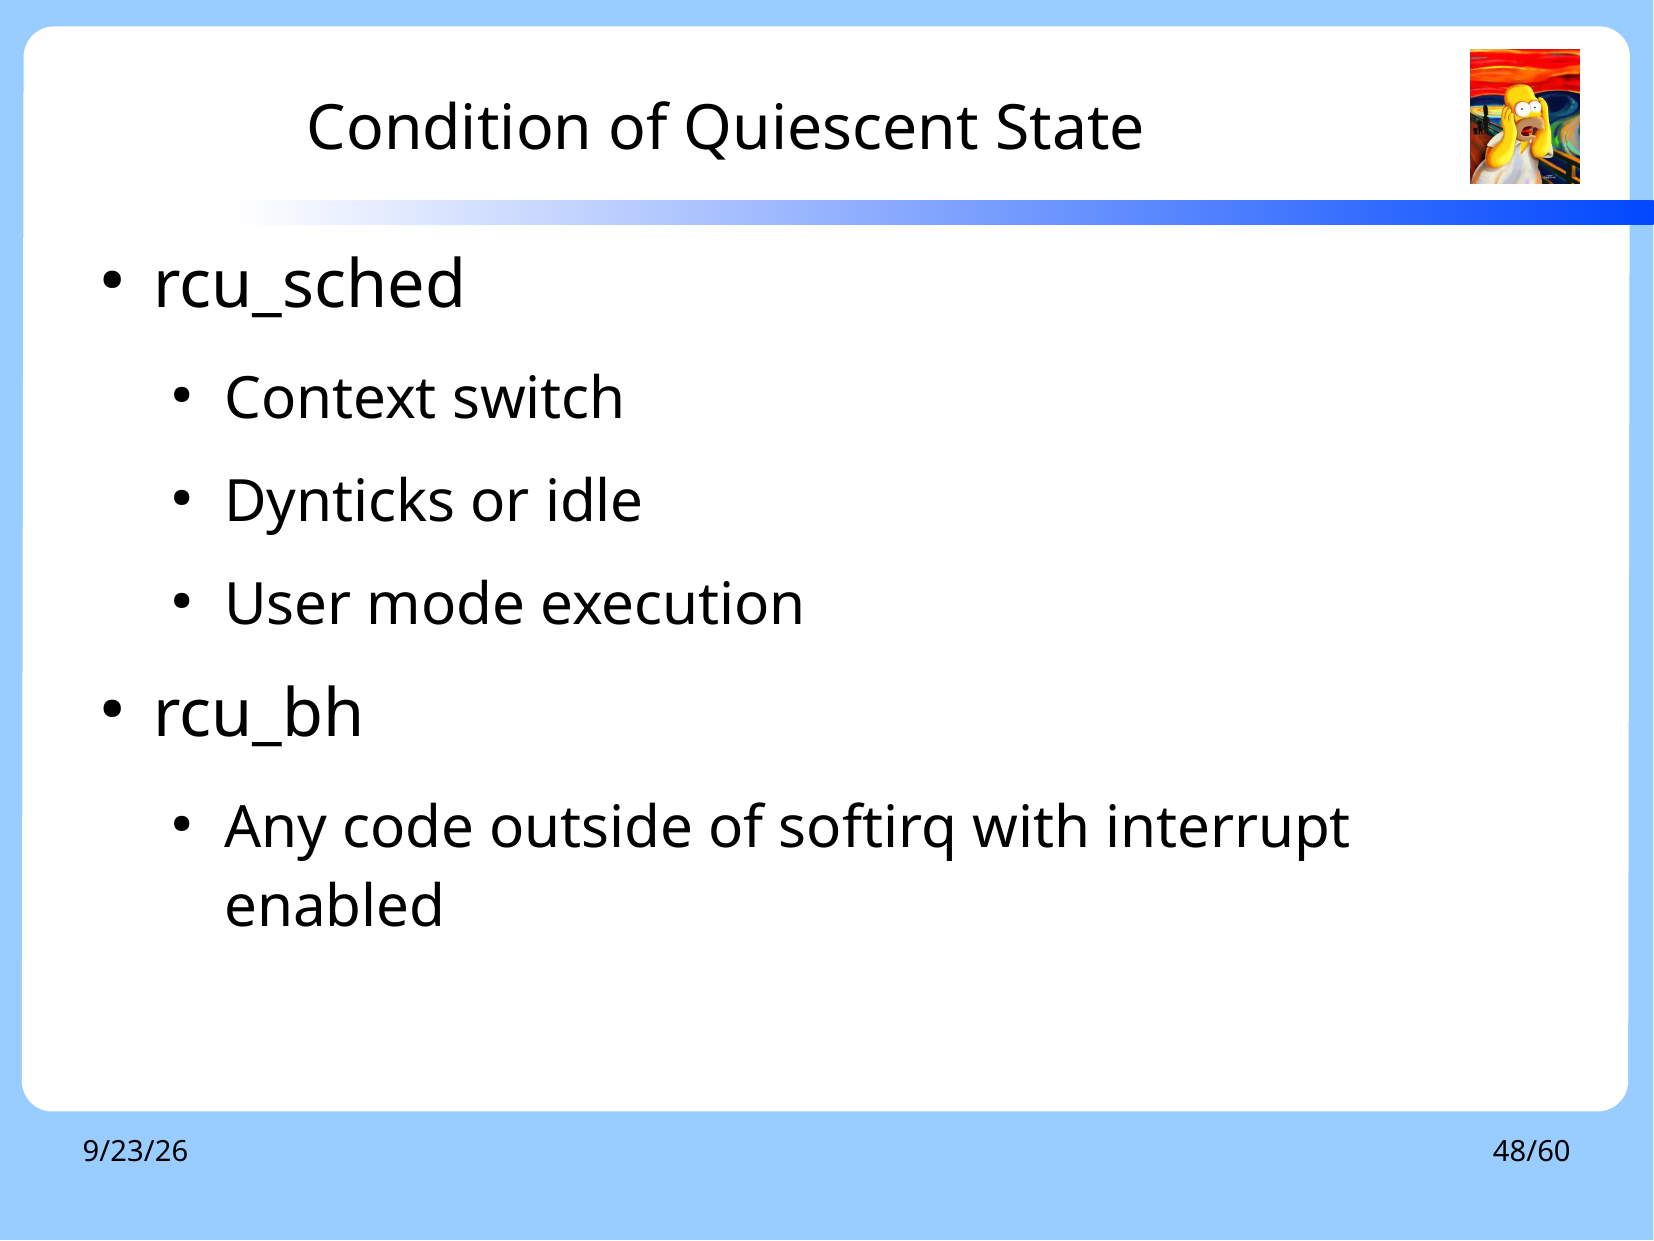

# Condition of Quiescent State
rcu_sched
Context switch
Dynticks or idle
User mode execution
rcu_bh
Any code outside of softirq with interrupt enabled
48